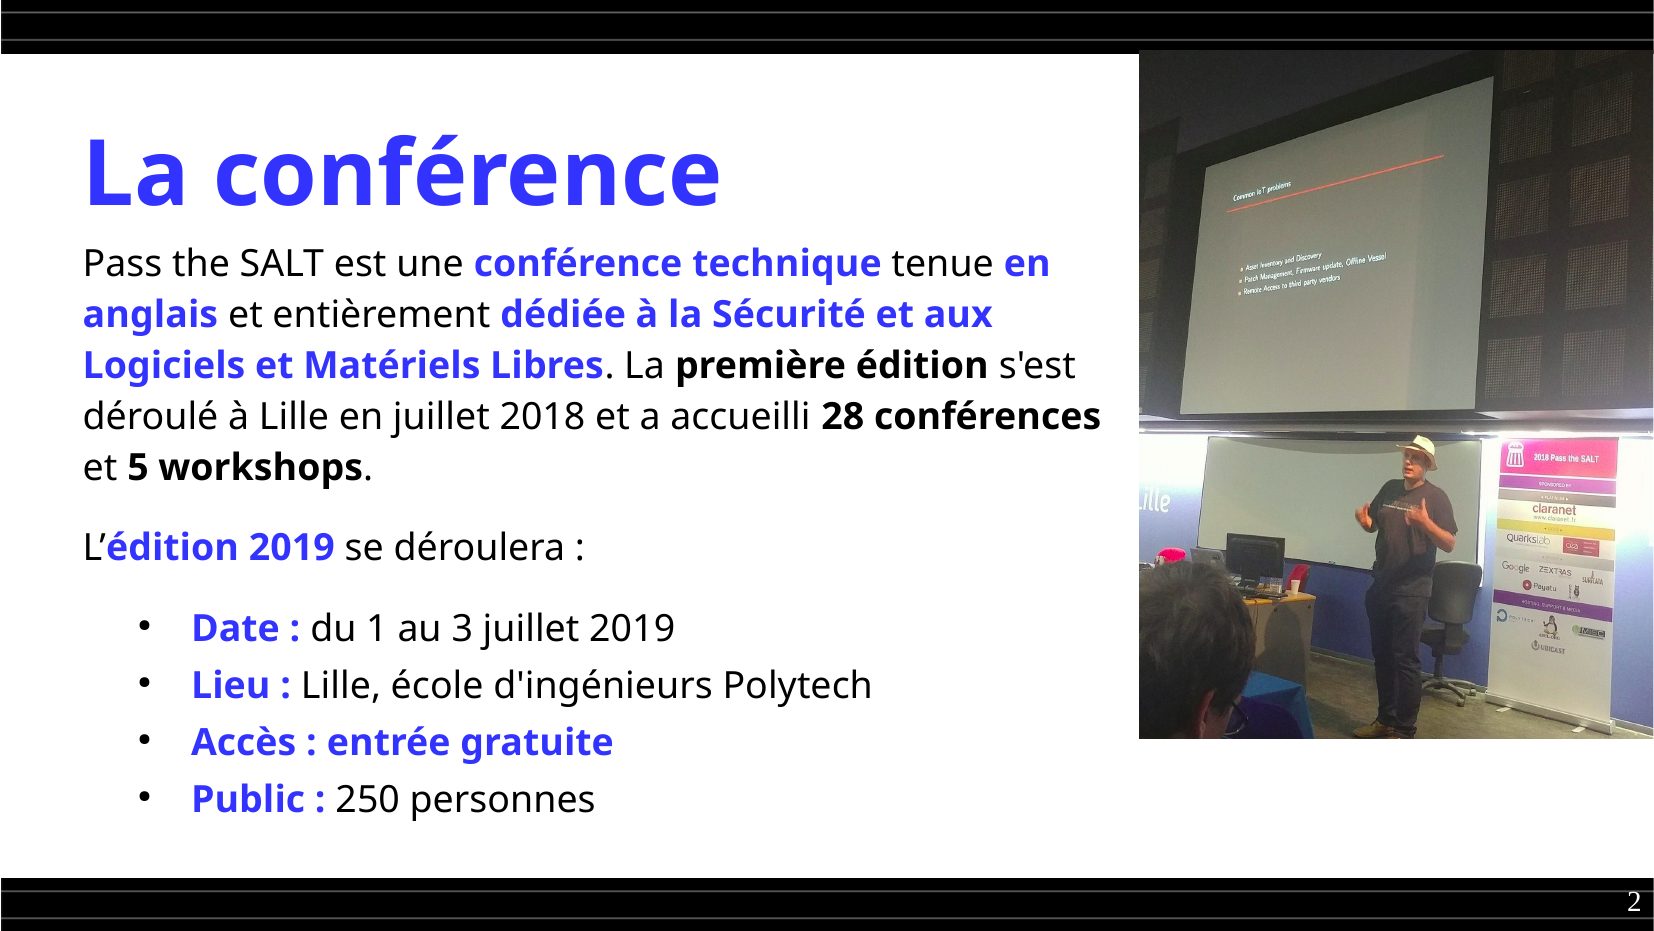

# La conférence
Pass the SALT est une conférence technique tenue en anglais et entièrement dédiée à la Sécurité et aux Logiciels et Matériels Libres. La première édition s'est déroulé à Lille en juillet 2018 et a accueilli 28 conférences et 5 workshops.
L’édition 2019 se déroulera :
Date : du 1 au 3 juillet 2019
Lieu : Lille, école d'ingénieurs Polytech
Accès : entrée gratuite
Public : 250 personnes